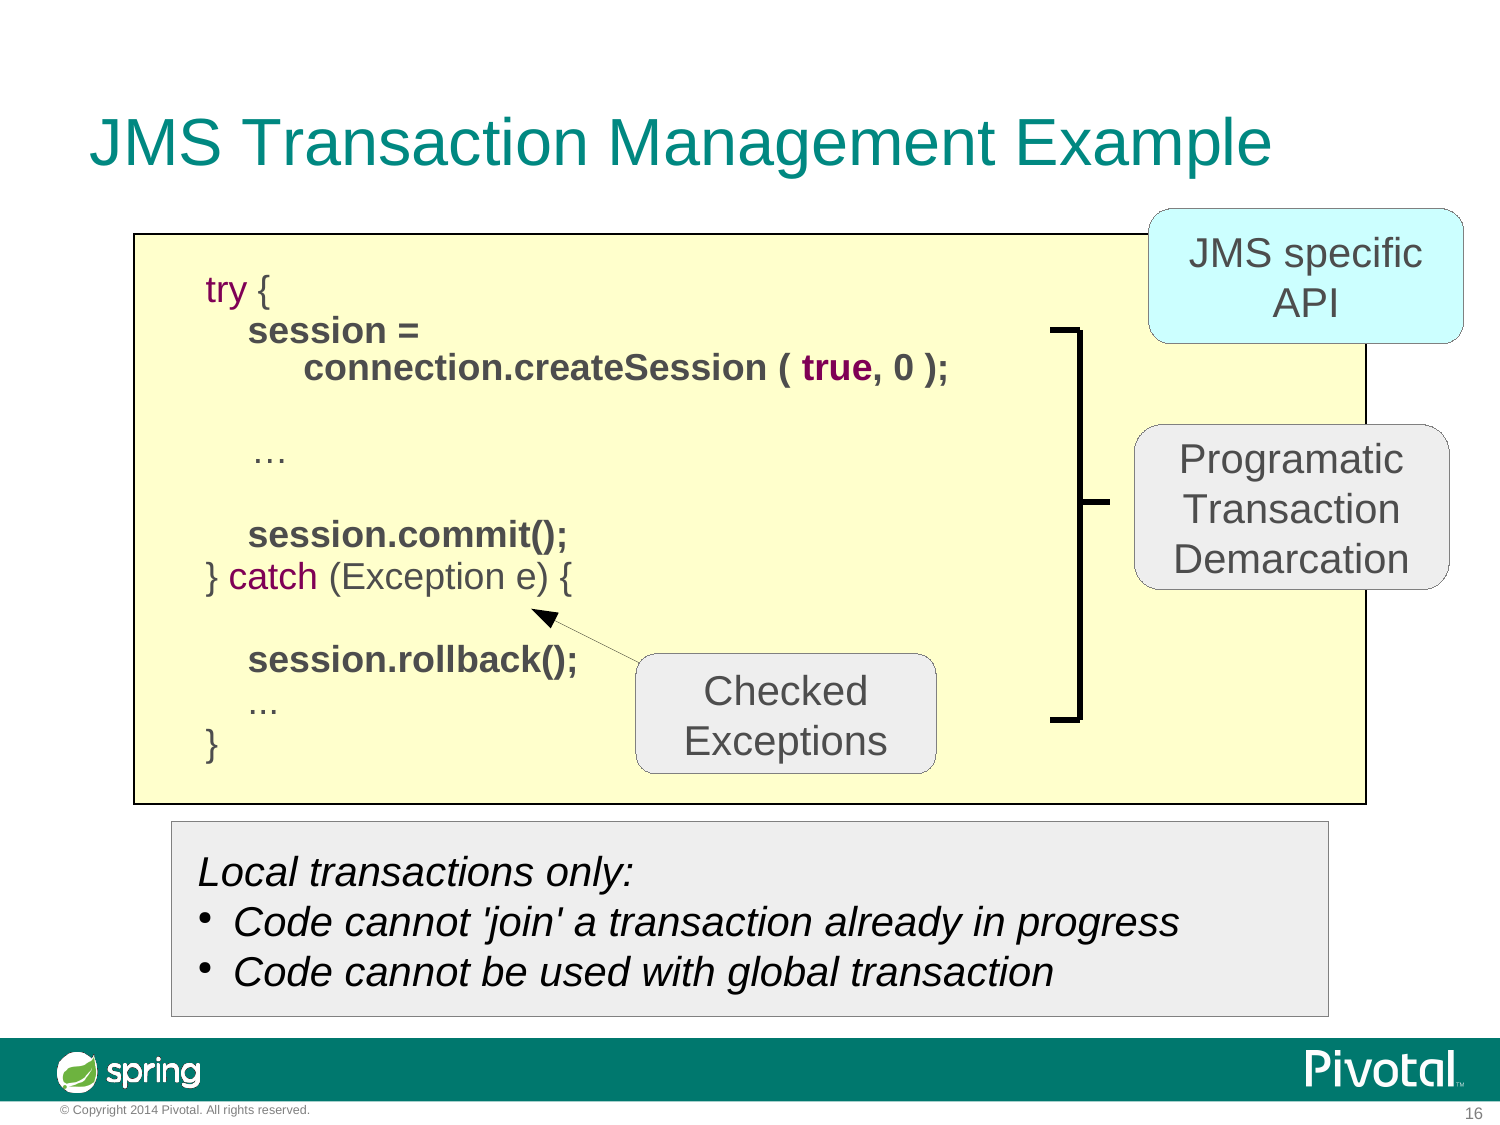

# JMS Transaction Management Example
JMS specific API
 try {
 session =
 connection.createSession ( true, 0 );
	 …
 session.commit();
 } catch (Exception e) {
 session.rollback();
 ...
 }
Programatic
Transaction
Demarcation
Checked
Exceptions
Local transactions only:
Code cannot 'join' a transaction already in progress
Code cannot be used with global transaction